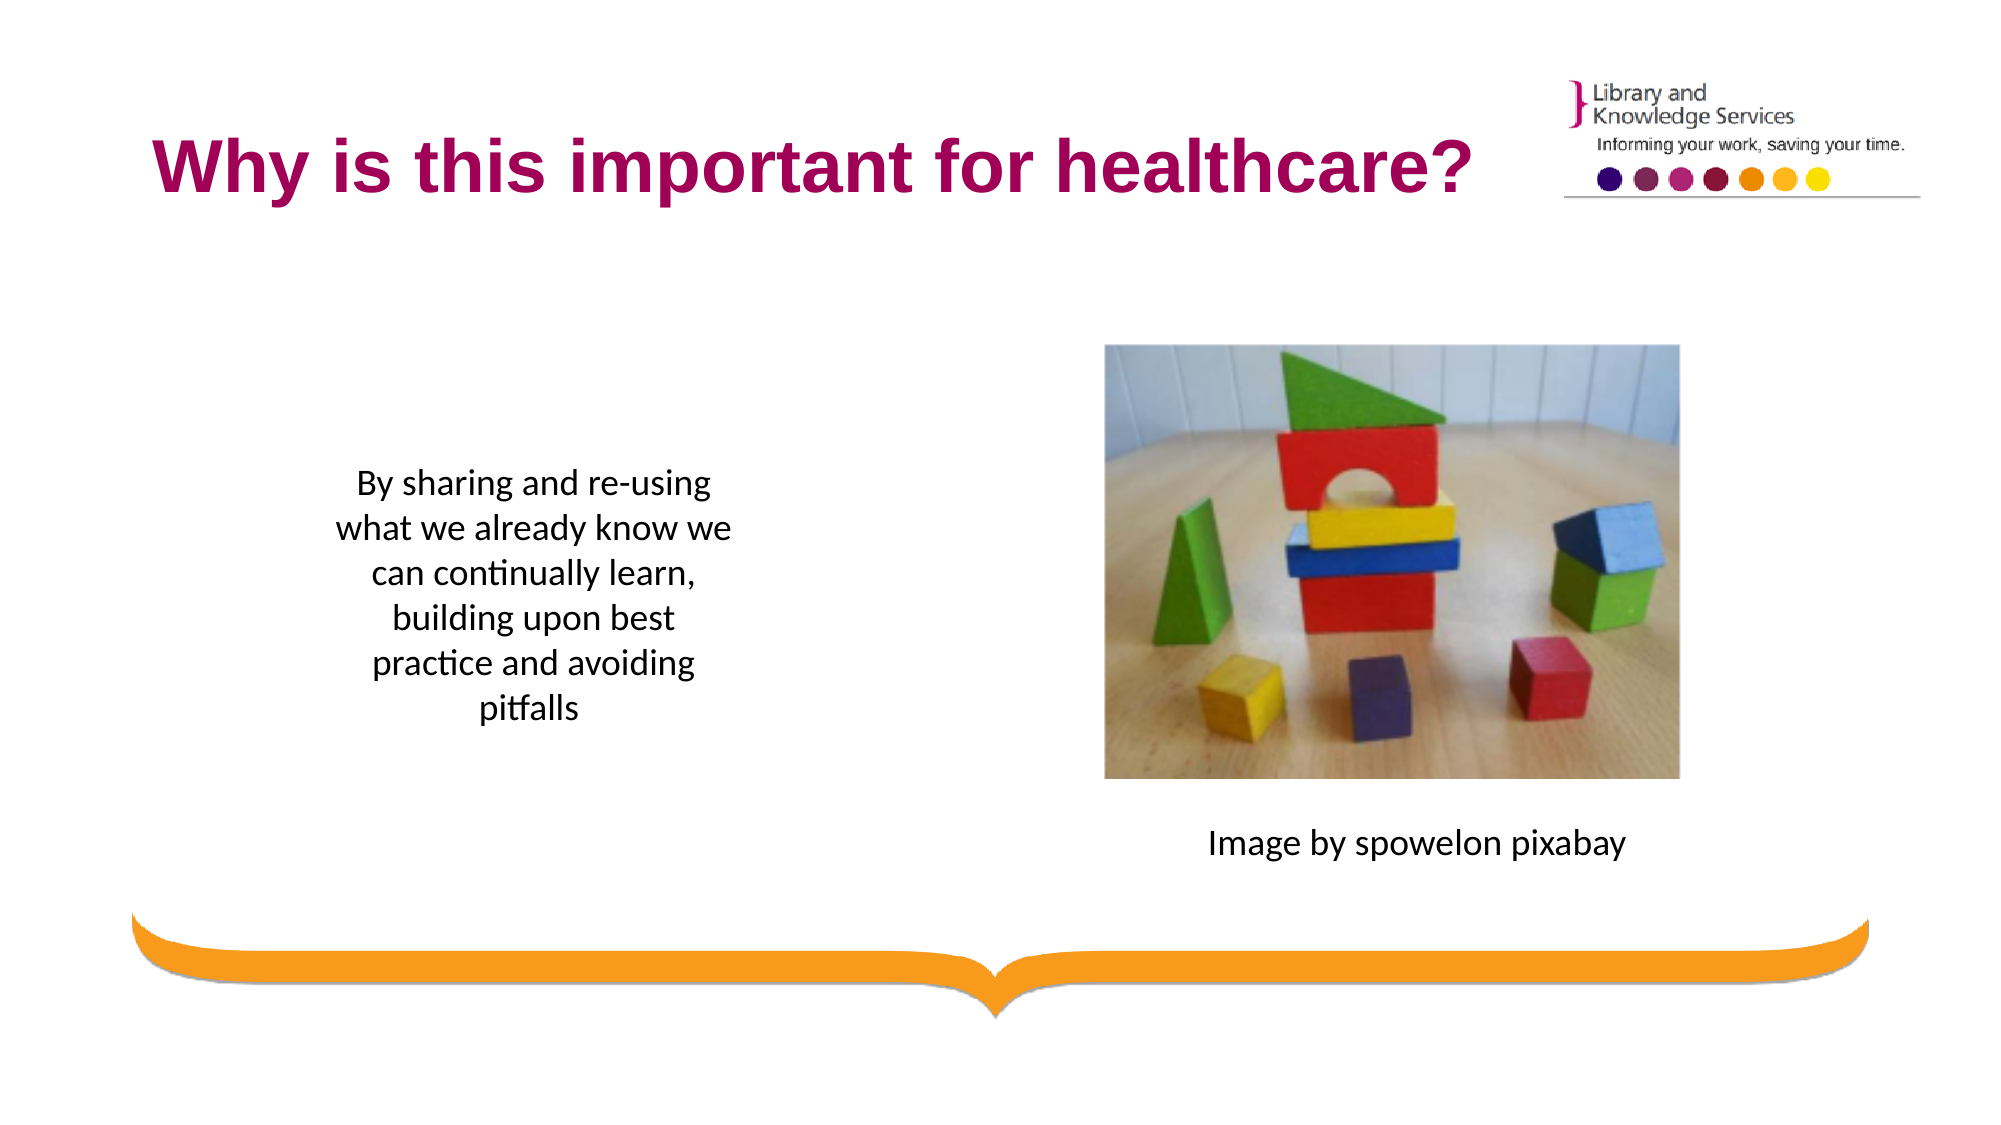

# Why is this important for healthcare?
By sharing and re-using what we already know we can continually learn, building upon best practice and avoiding pitfalls.
Image by spowelon pixabay